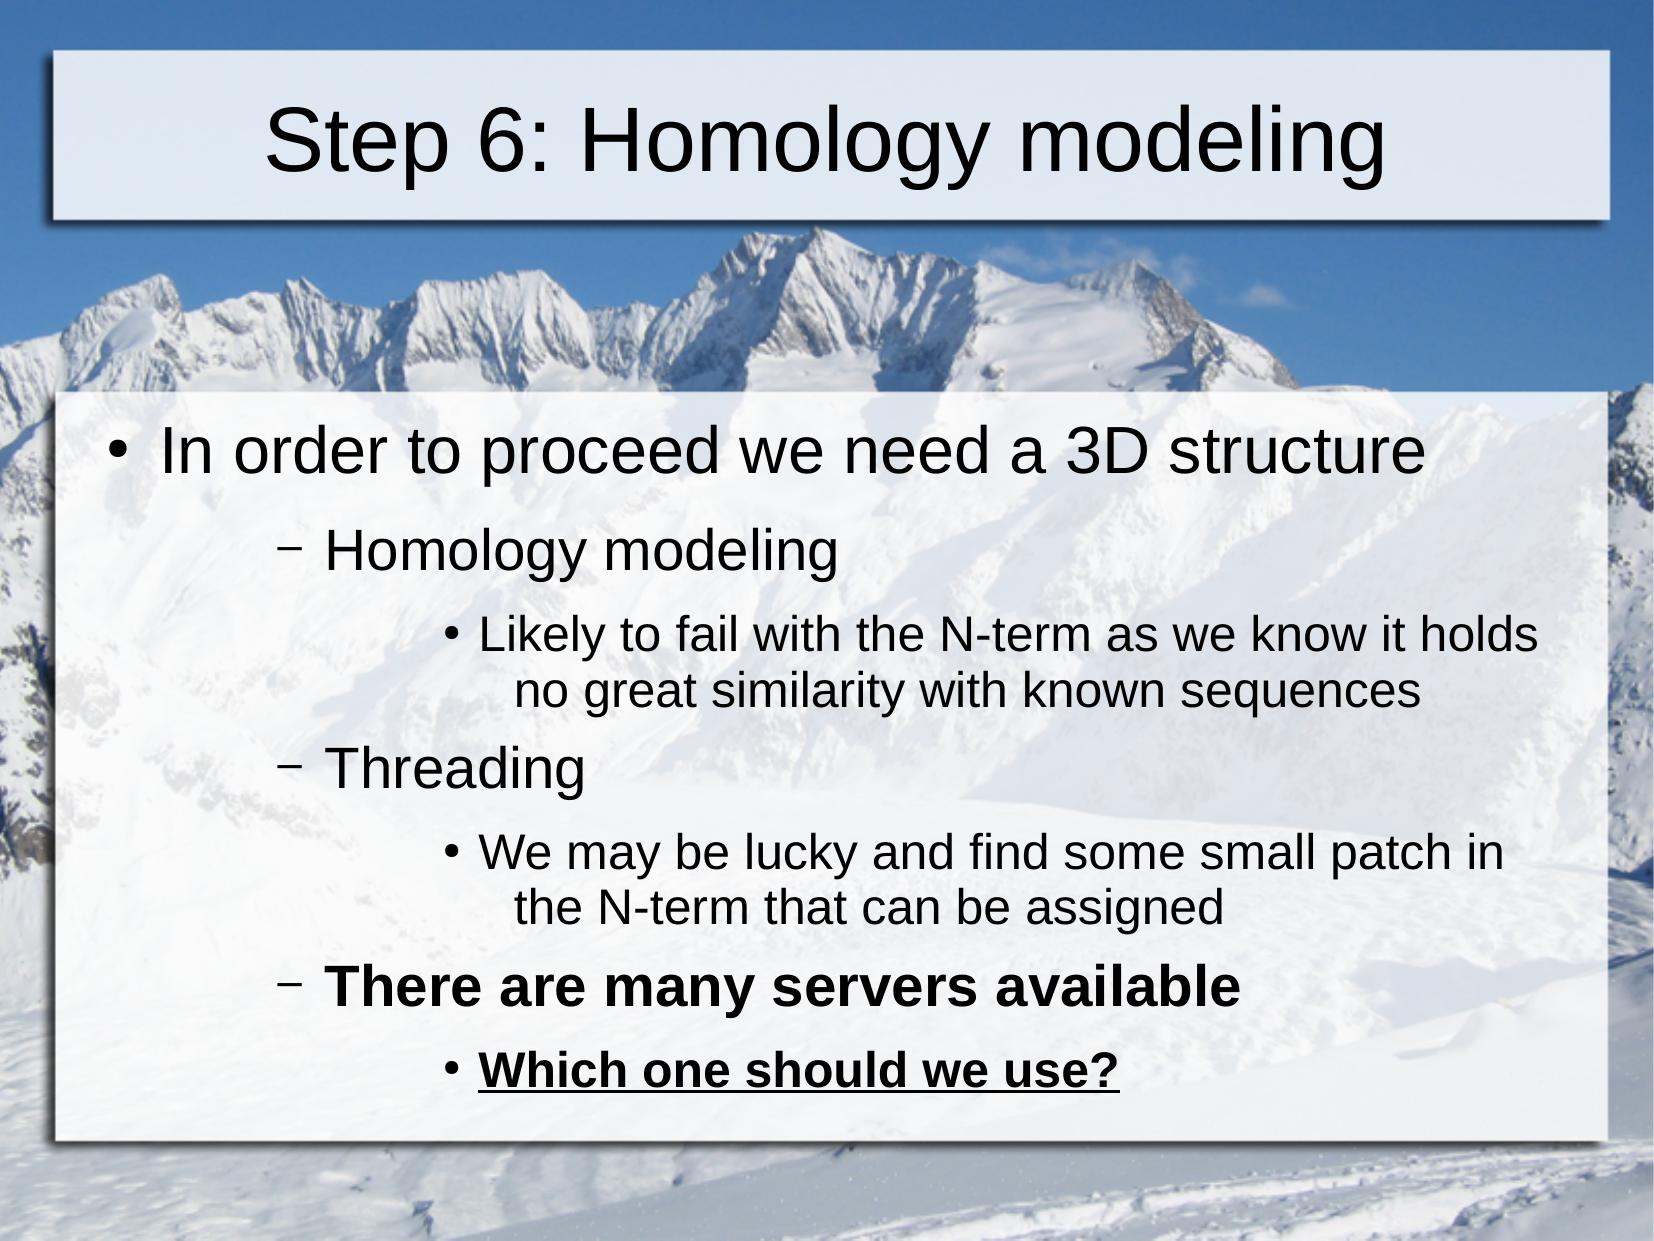

# Step 6: Homology modeling
In order to proceed we need a 3D structure
Homology modeling
Likely to fail with the N-term as we know it holds no great similarity with known sequences
Threading
We may be lucky and find some small patch in the N-term that can be assigned
There are many servers available
Which one should we use?